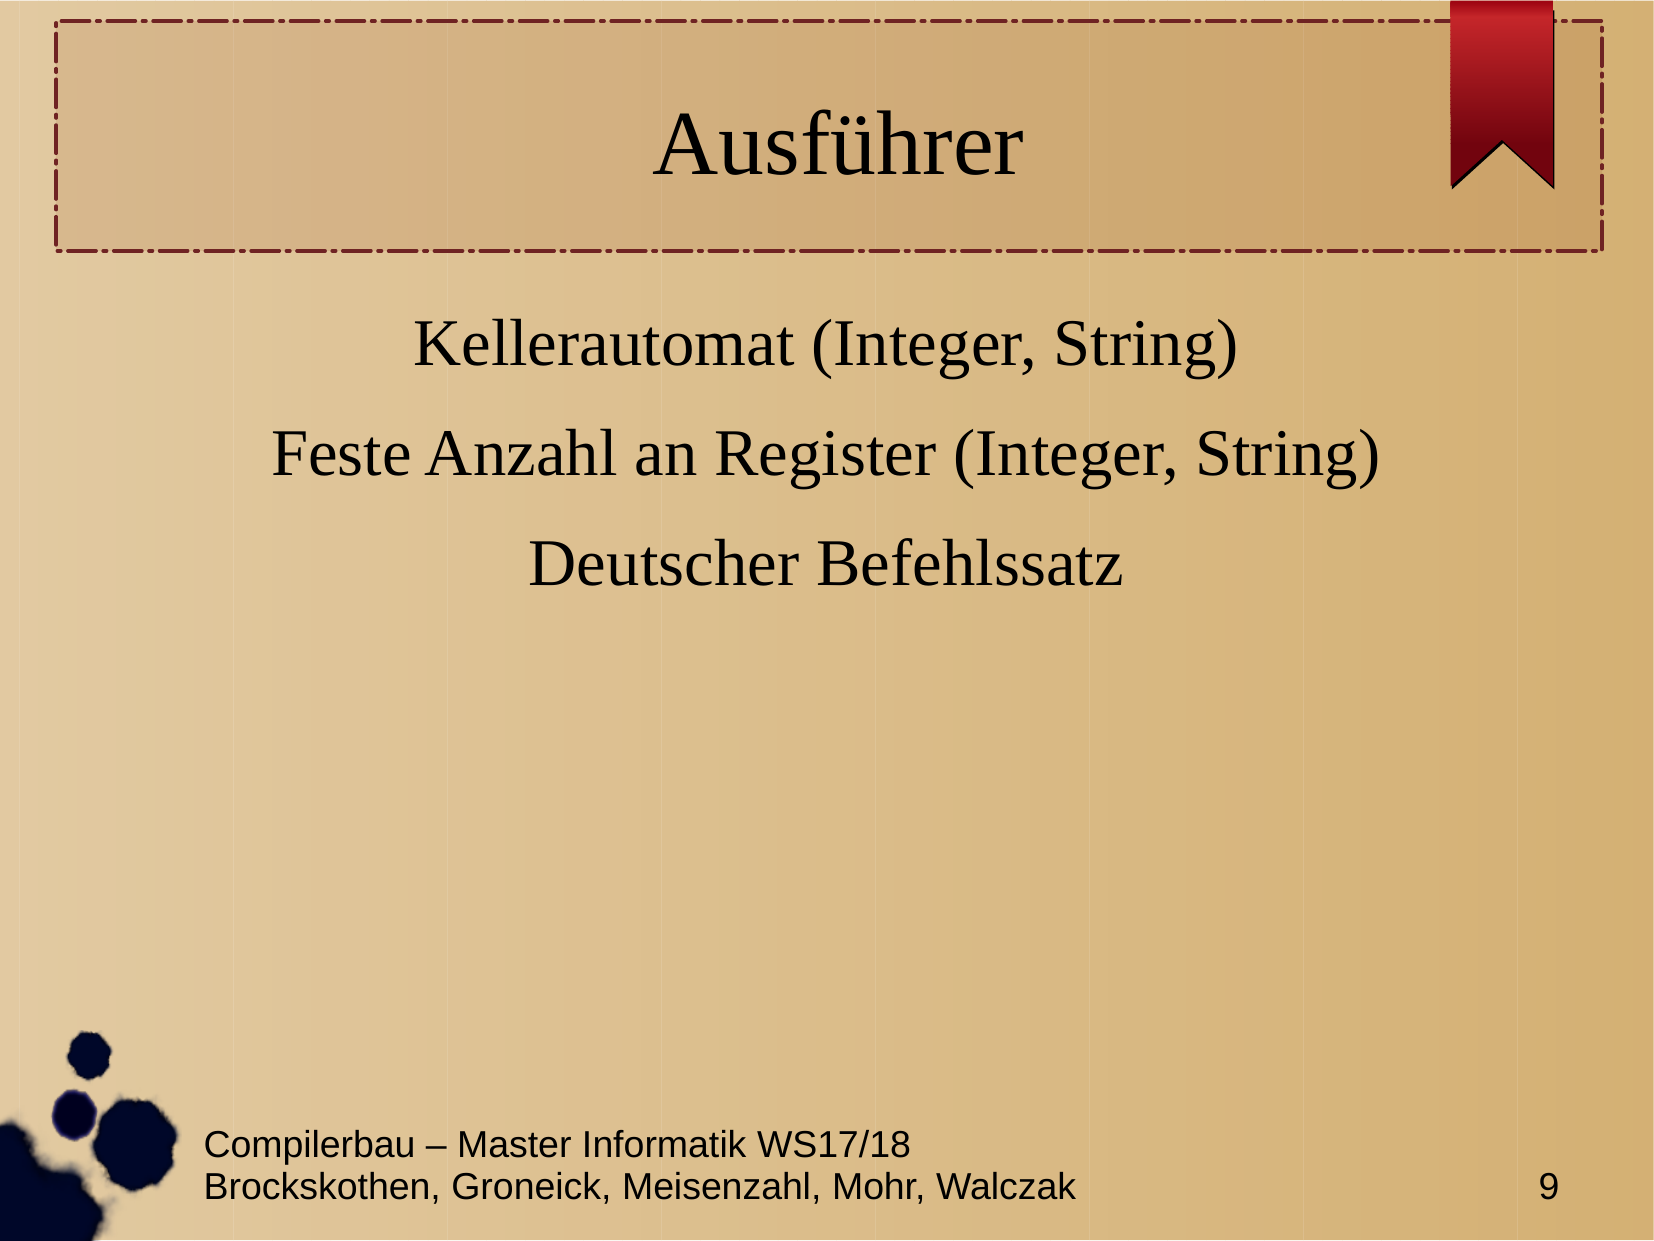

# Ausführer
Kellerautomat (Integer, String)
Feste Anzahl an Register (Integer, String)
Deutscher Befehlssatz